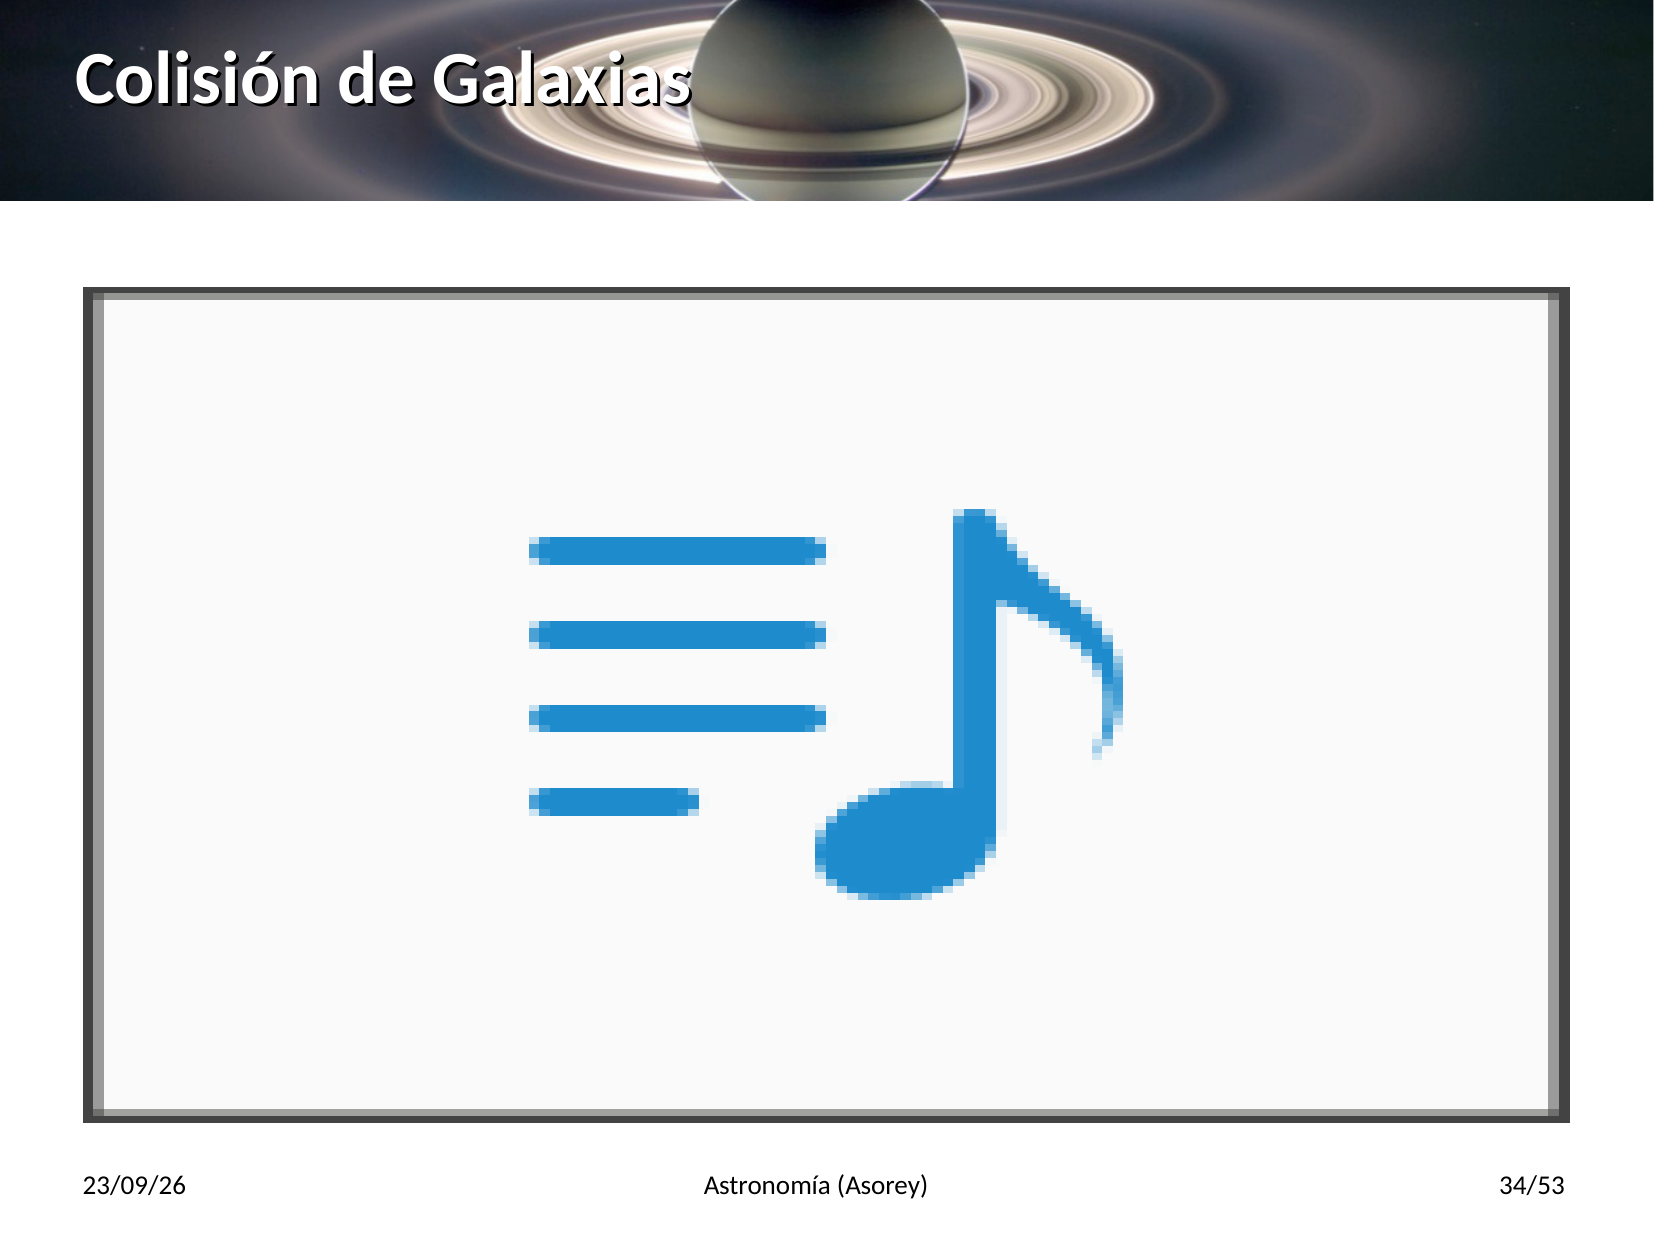

# Colisión de Galaxias
Astronomía (Asorey)
34